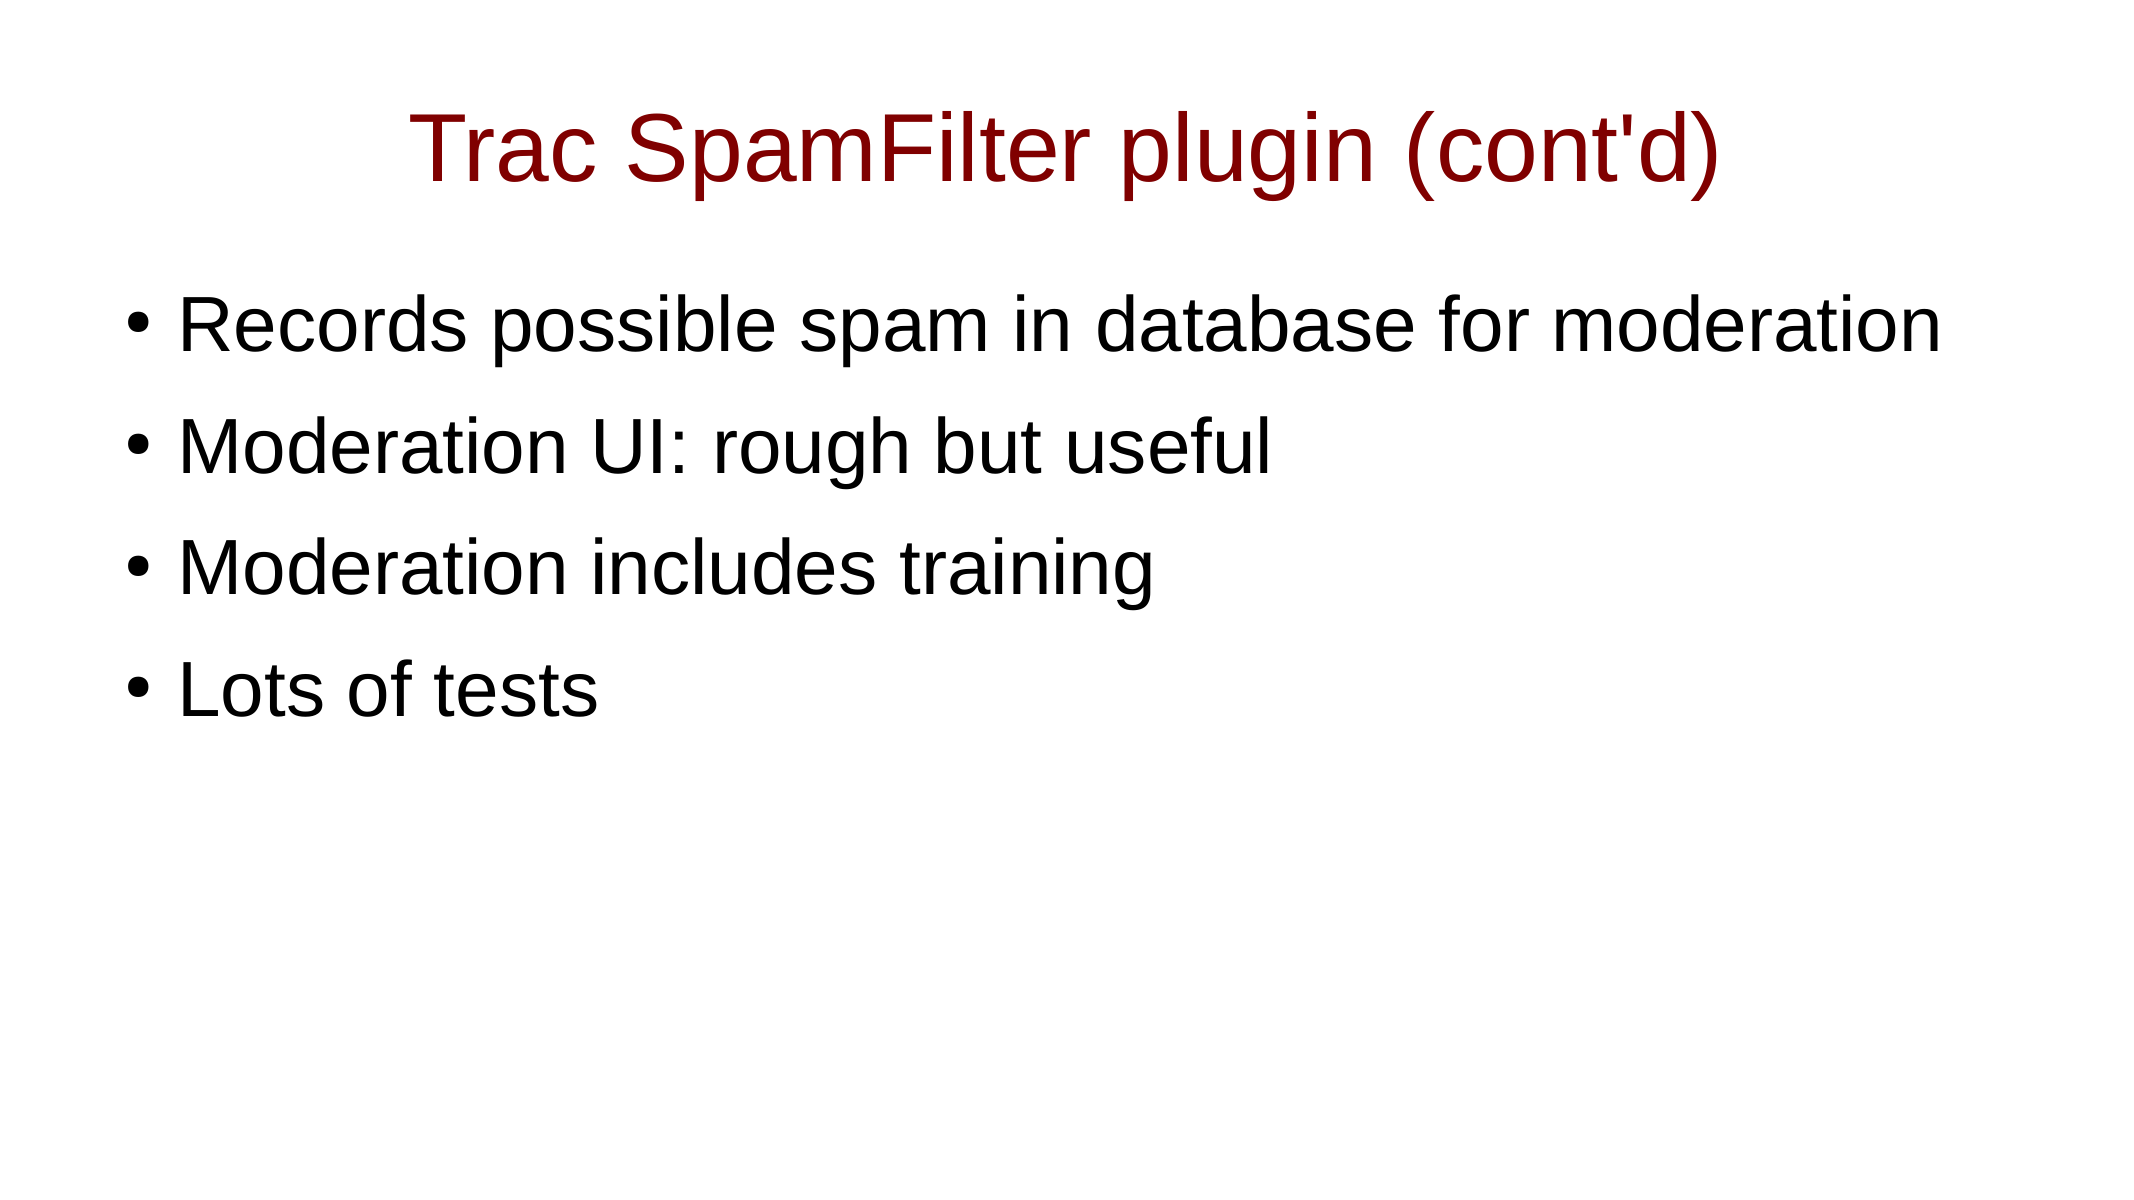

# Trac SpamFilter plugin (cont'd)
Records possible spam in database for moderation
Moderation UI: rough but useful
Moderation includes training
Lots of tests